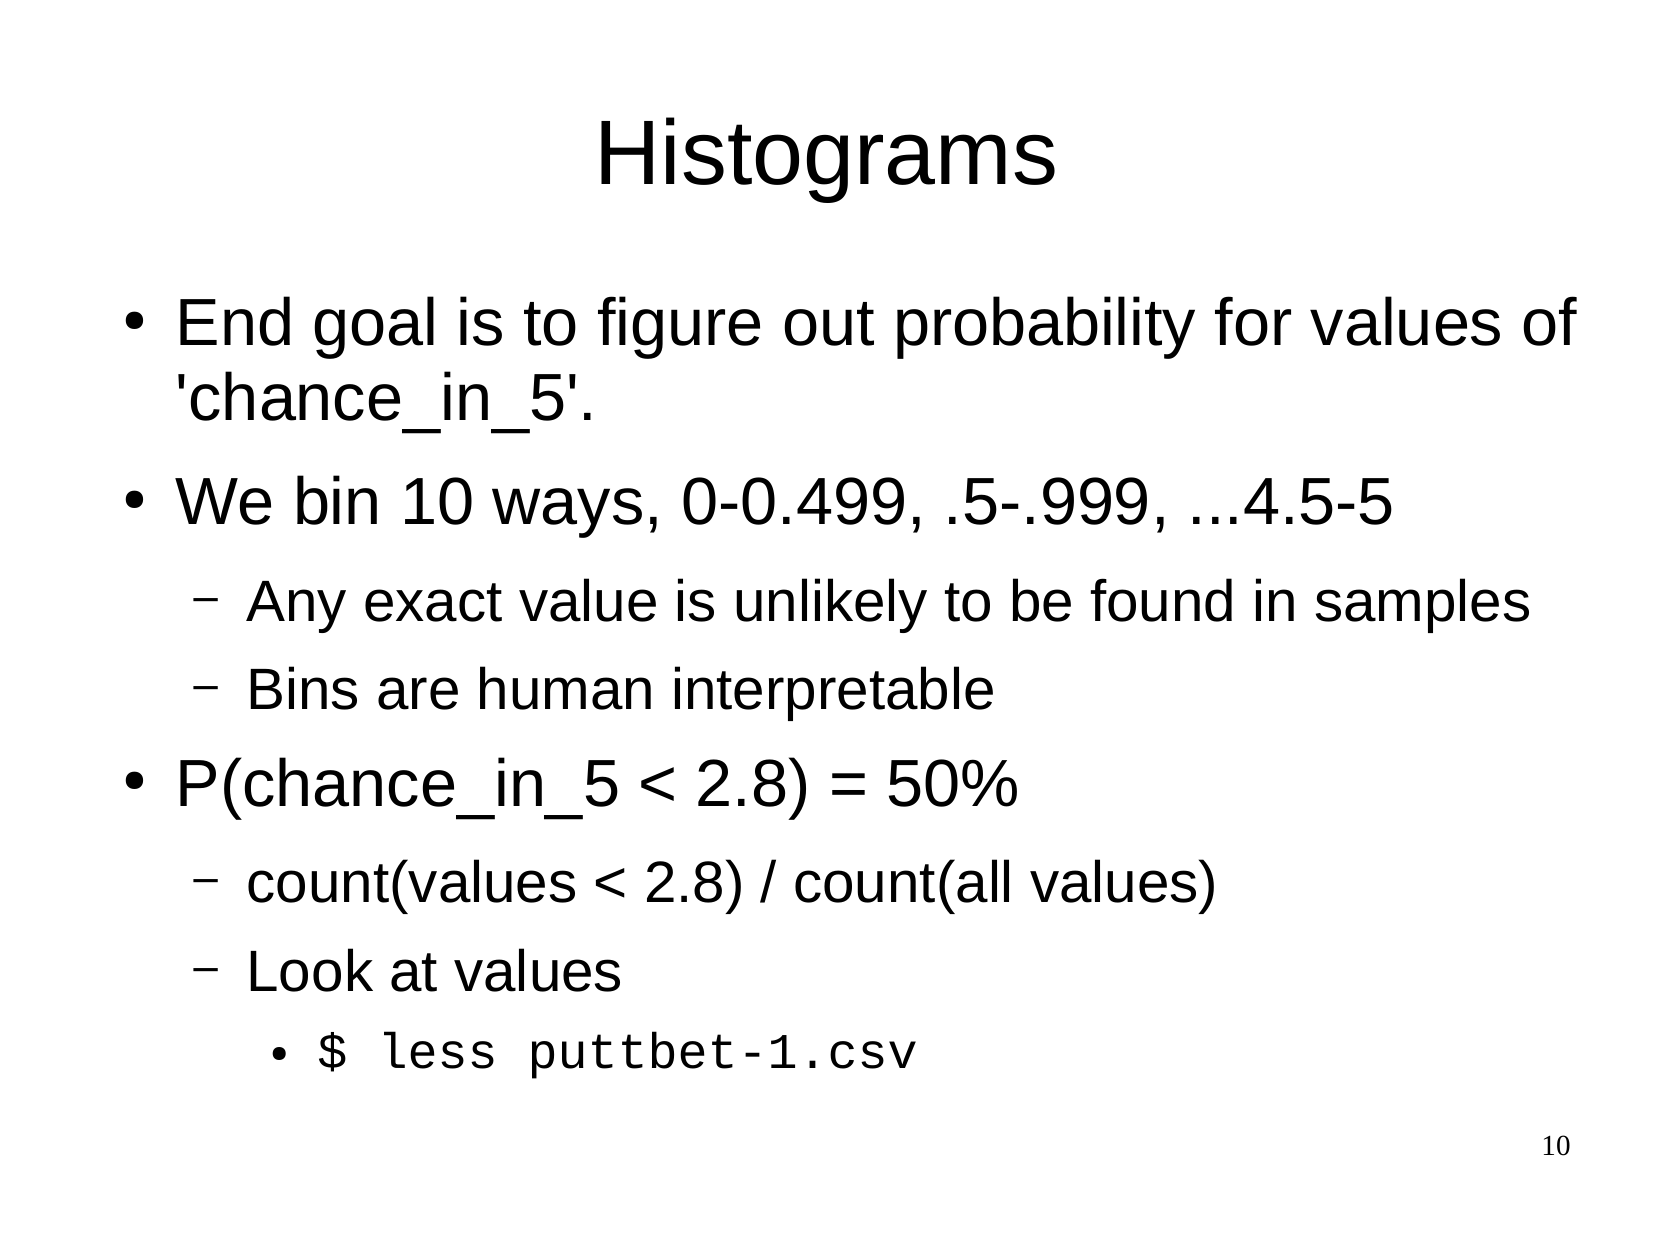

# Histograms
End goal is to figure out probability for values of 'chance_in_5'.
We bin 10 ways, 0-0.499, .5-.999, ...4.5-5
Any exact value is unlikely to be found in samples
Bins are human interpretable
P(chance_in_5 < 2.8) = 50%
count(values < 2.8) / count(all values)
Look at values
$ less puttbet-1.csv
10